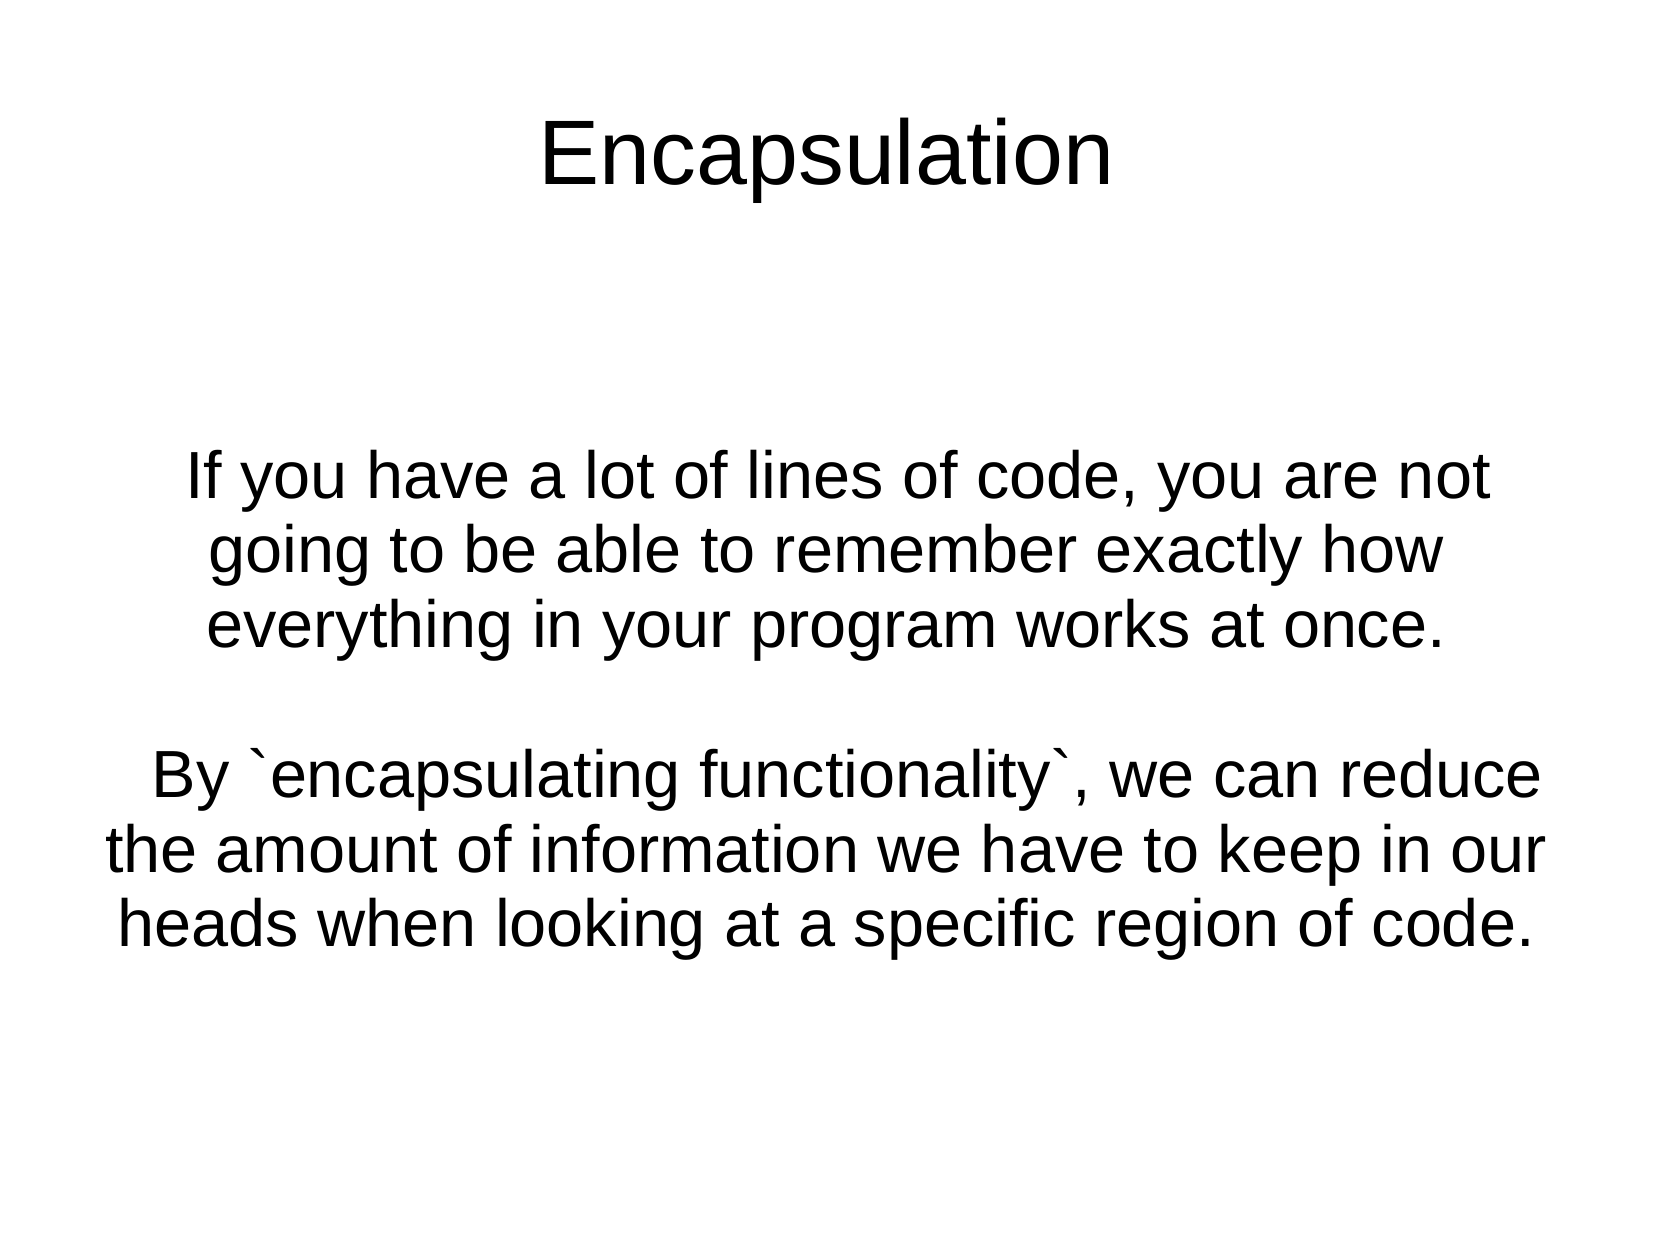

# Encapsulation
If you have a lot of lines of code, you are not going to be able to remember exactly how everything in your program works at once.
 By `encapsulating functionality`, we can reduce the amount of information we have to keep in our heads when looking at a specific region of code.